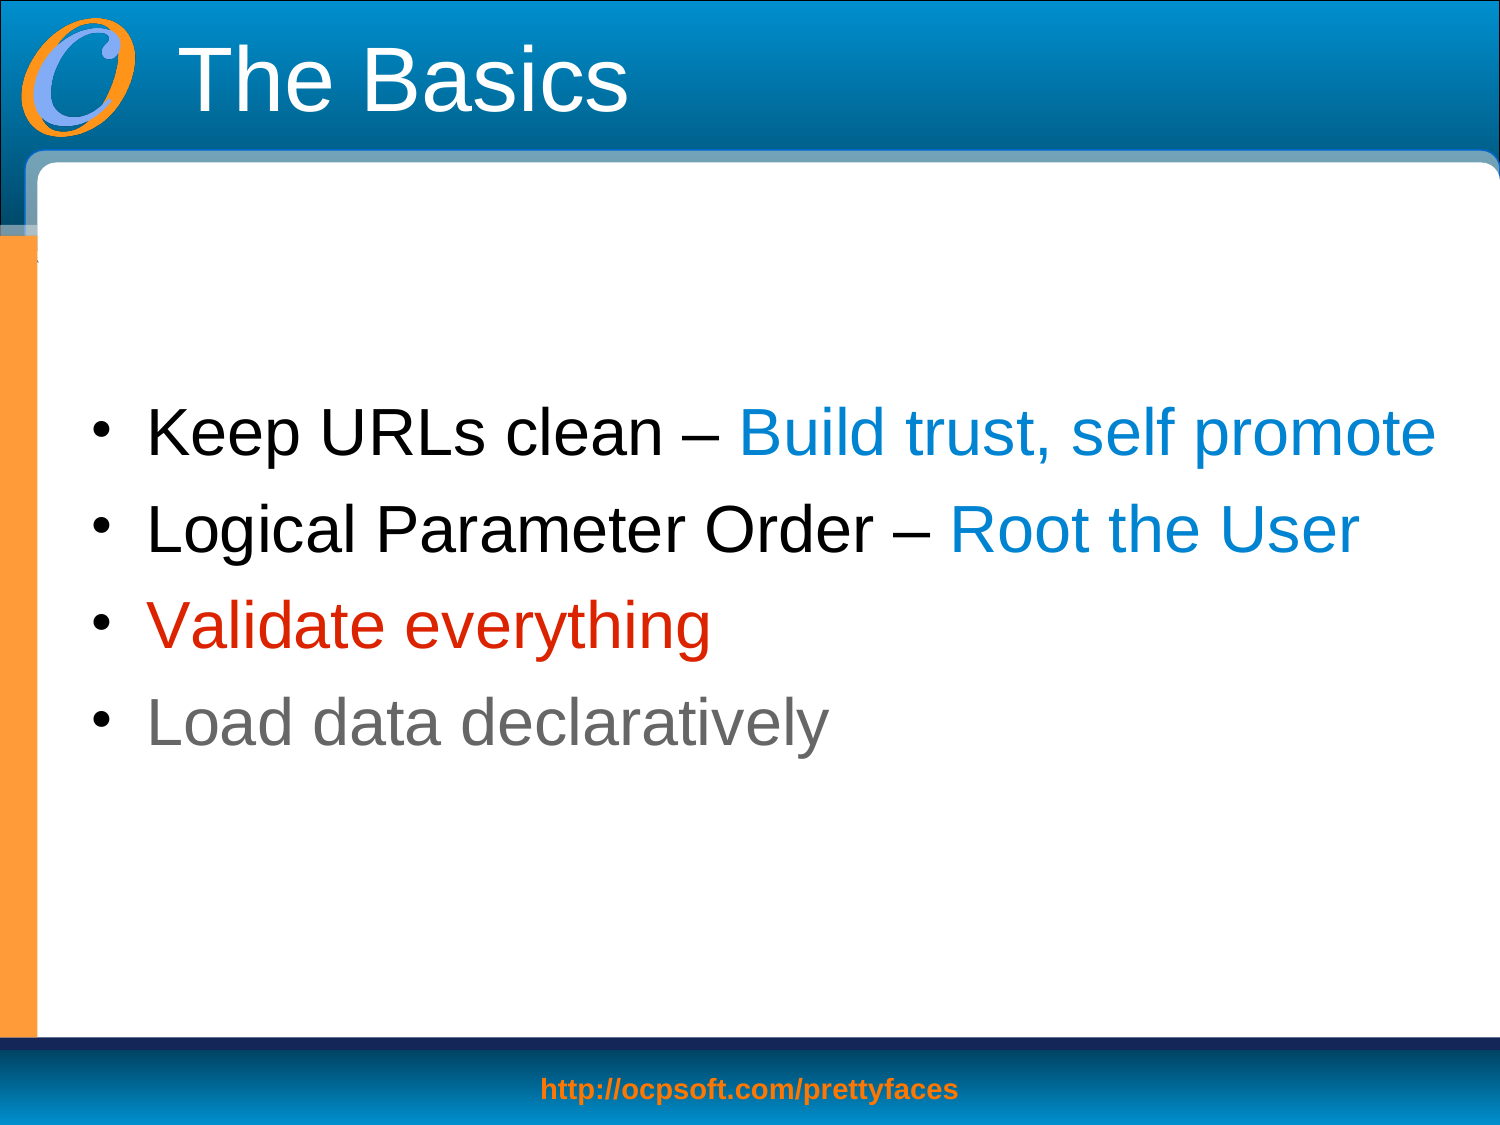

# The Basics
Keep URLs clean – Build trust, self promote
Logical Parameter Order – Root the User
Validate everything
Load data declaratively